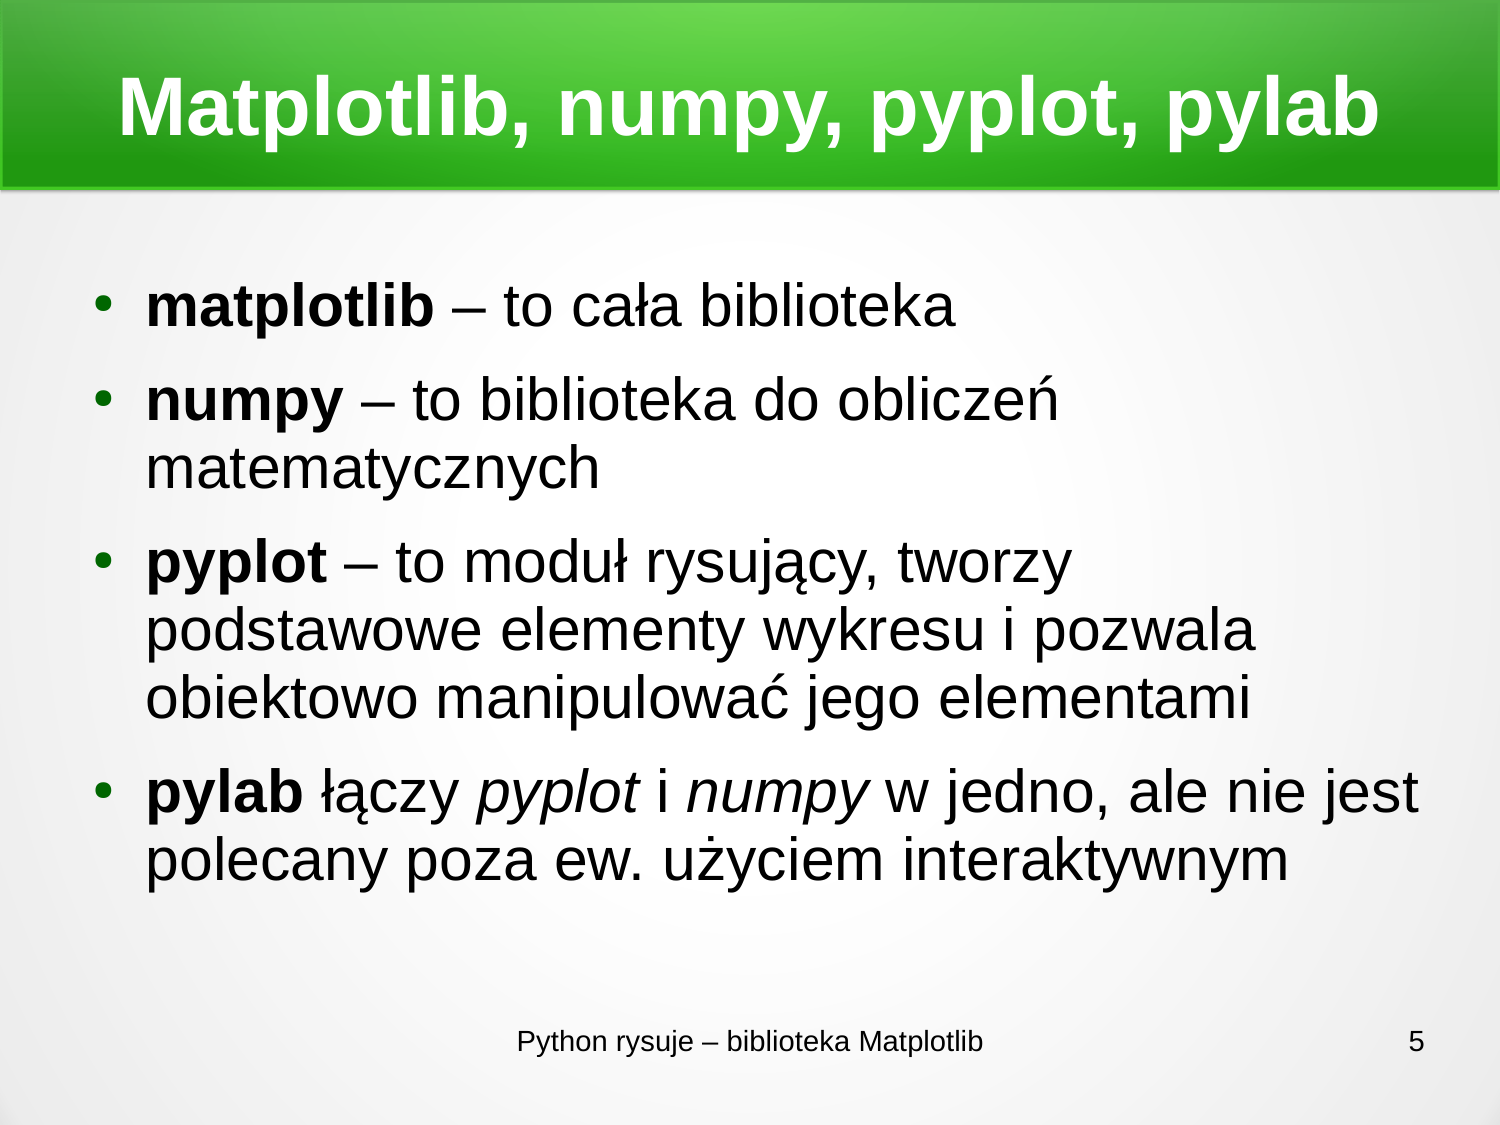

# Matplotlib, numpy, pyplot, pylab
matplotlib – to cała biblioteka
numpy – to biblioteka do obliczeń matematycznych
pyplot – to moduł rysujący, tworzy podstawowe elementy wykresu i pozwala obiektowo manipulować jego elementami
pylab łączy pyplot i numpy w jedno, ale nie jest polecany poza ew. użyciem interaktywnym
Python rysuje – biblioteka Matplotlib
5